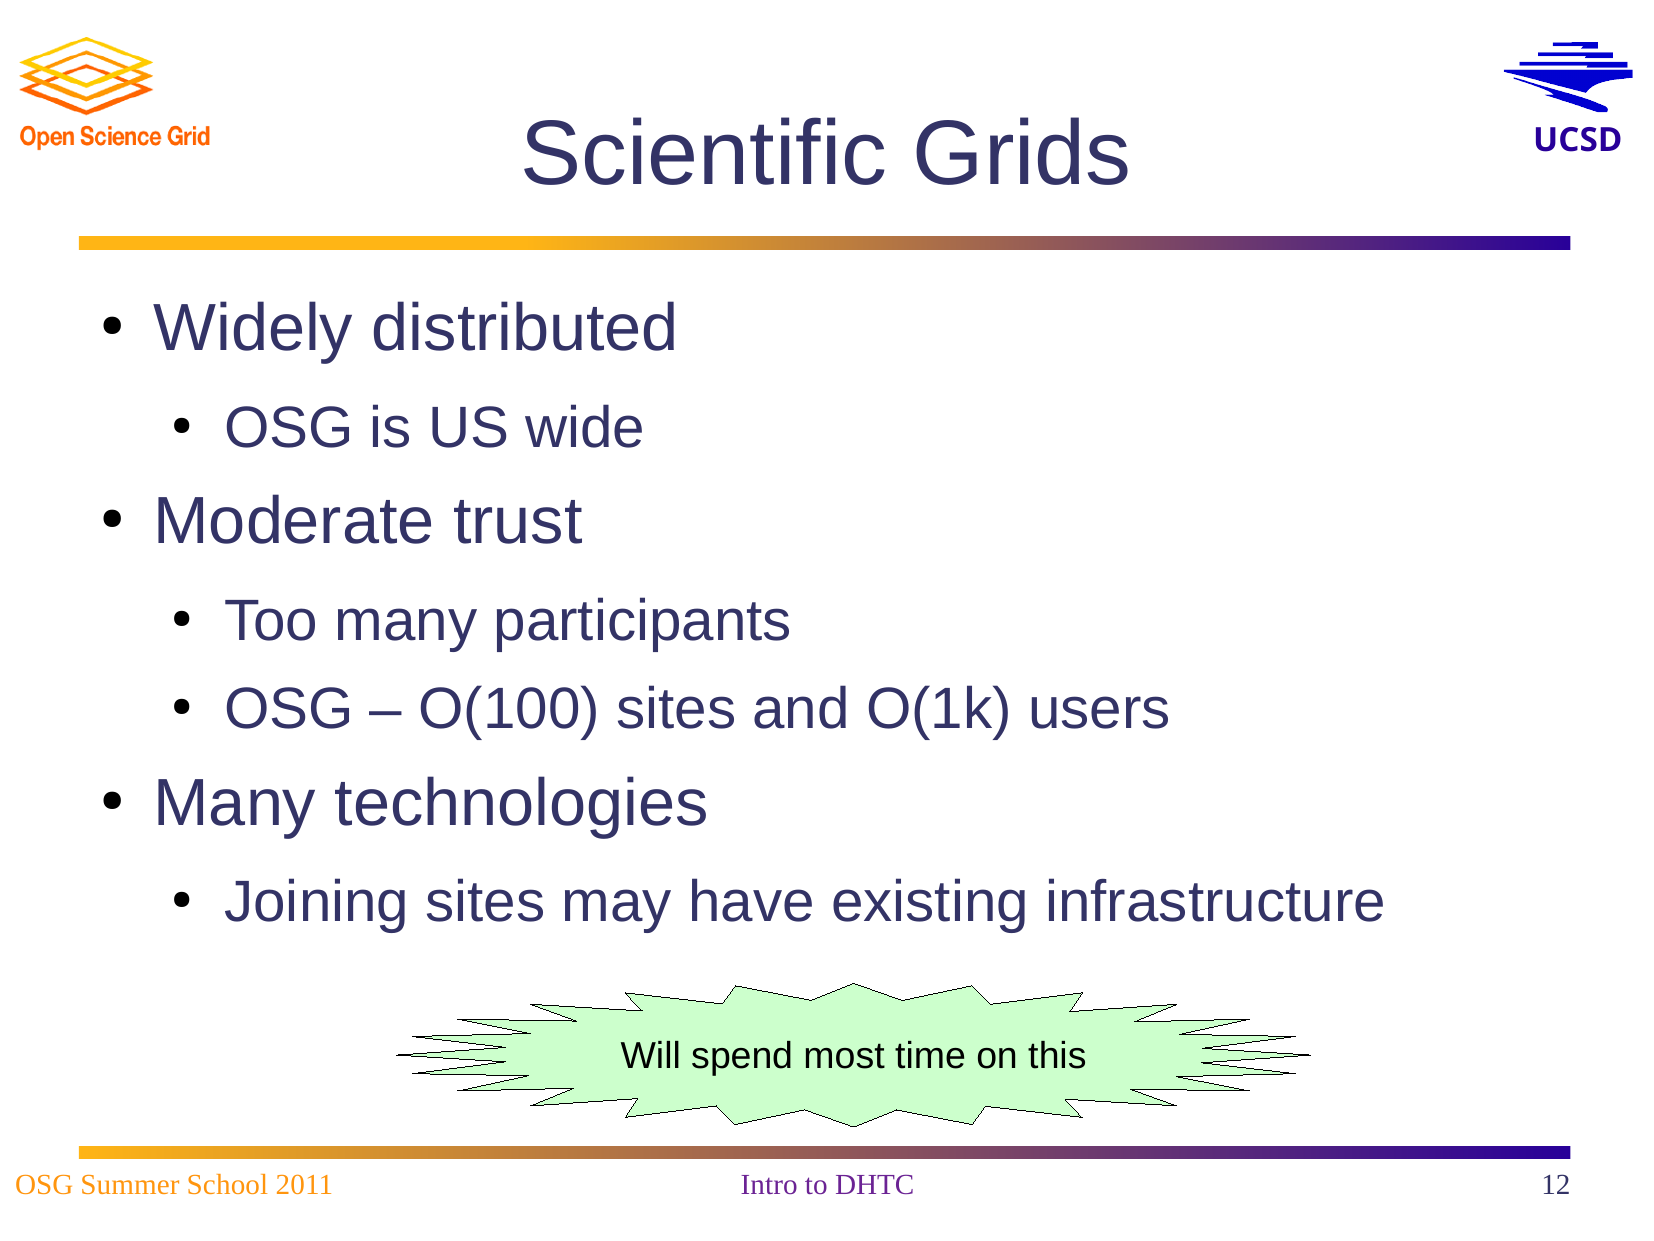

# Scientific Grids
Widely distributed
OSG is US wide
Moderate trust
Too many participants
OSG – O(100) sites and O(1k) users
Many technologies
Joining sites may have existing infrastructure
Will spend most time on this
OSG Summer School 2011
Intro to DHTC
12